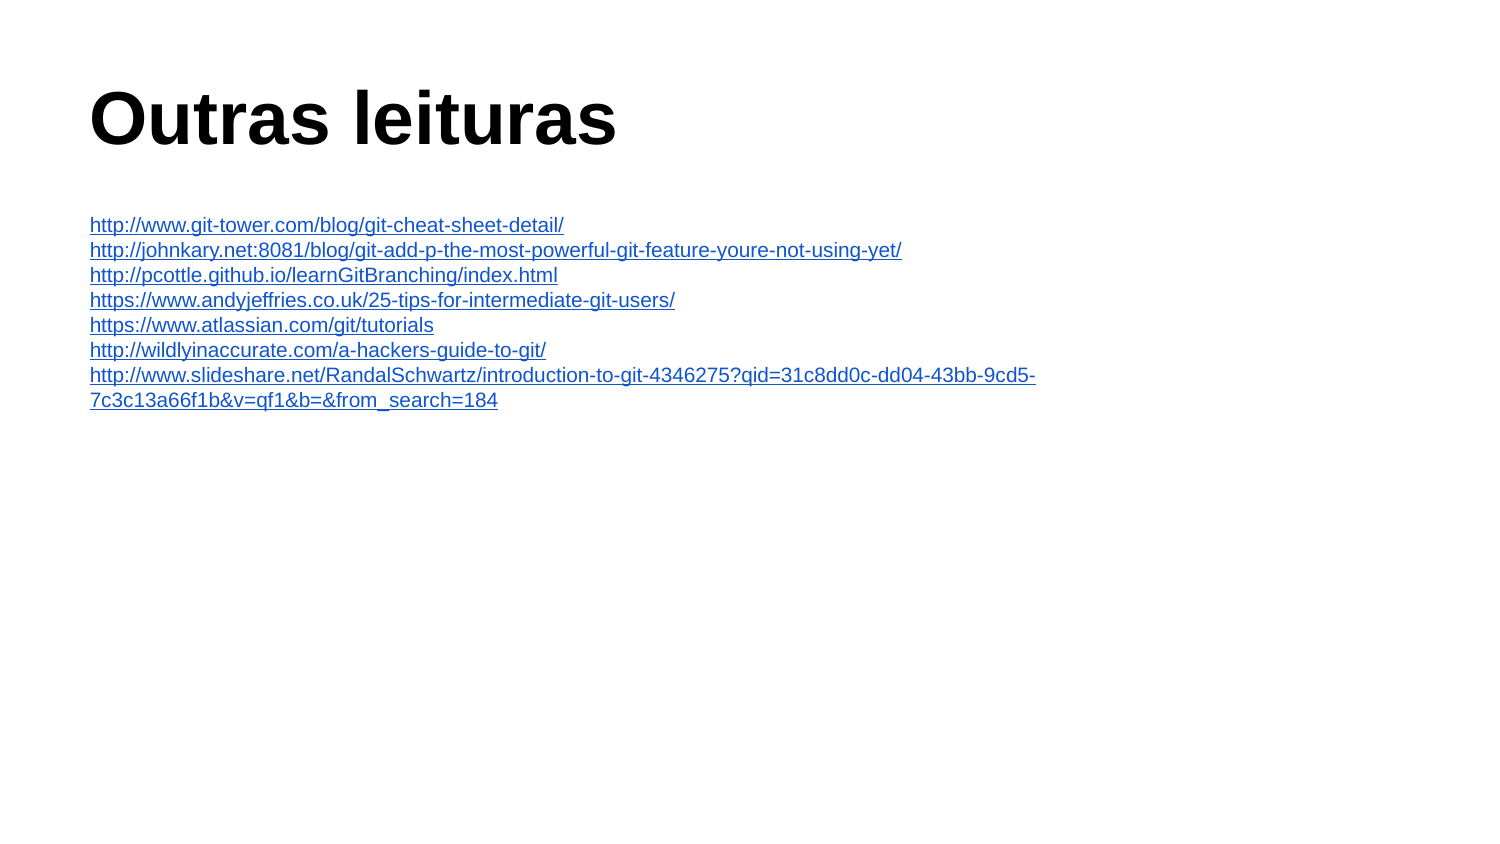

Outras leituras
http://www.git-tower.com/blog/git-cheat-sheet-detail/
http://johnkary.net:8081/blog/git-add-p-the-most-powerful-git-feature-youre-not-using-yet/
http://pcottle.github.io/learnGitBranching/index.html
https://www.andyjeffries.co.uk/25-tips-for-intermediate-git-users/
https://www.atlassian.com/git/tutorials
http://wildlyinaccurate.com/a-hackers-guide-to-git/
http://www.slideshare.net/RandalSchwartz/introduction-to-git-4346275?qid=31c8dd0c-dd04-43bb-9cd5-7c3c13a66f1b&v=qf1&b=&from_search=184